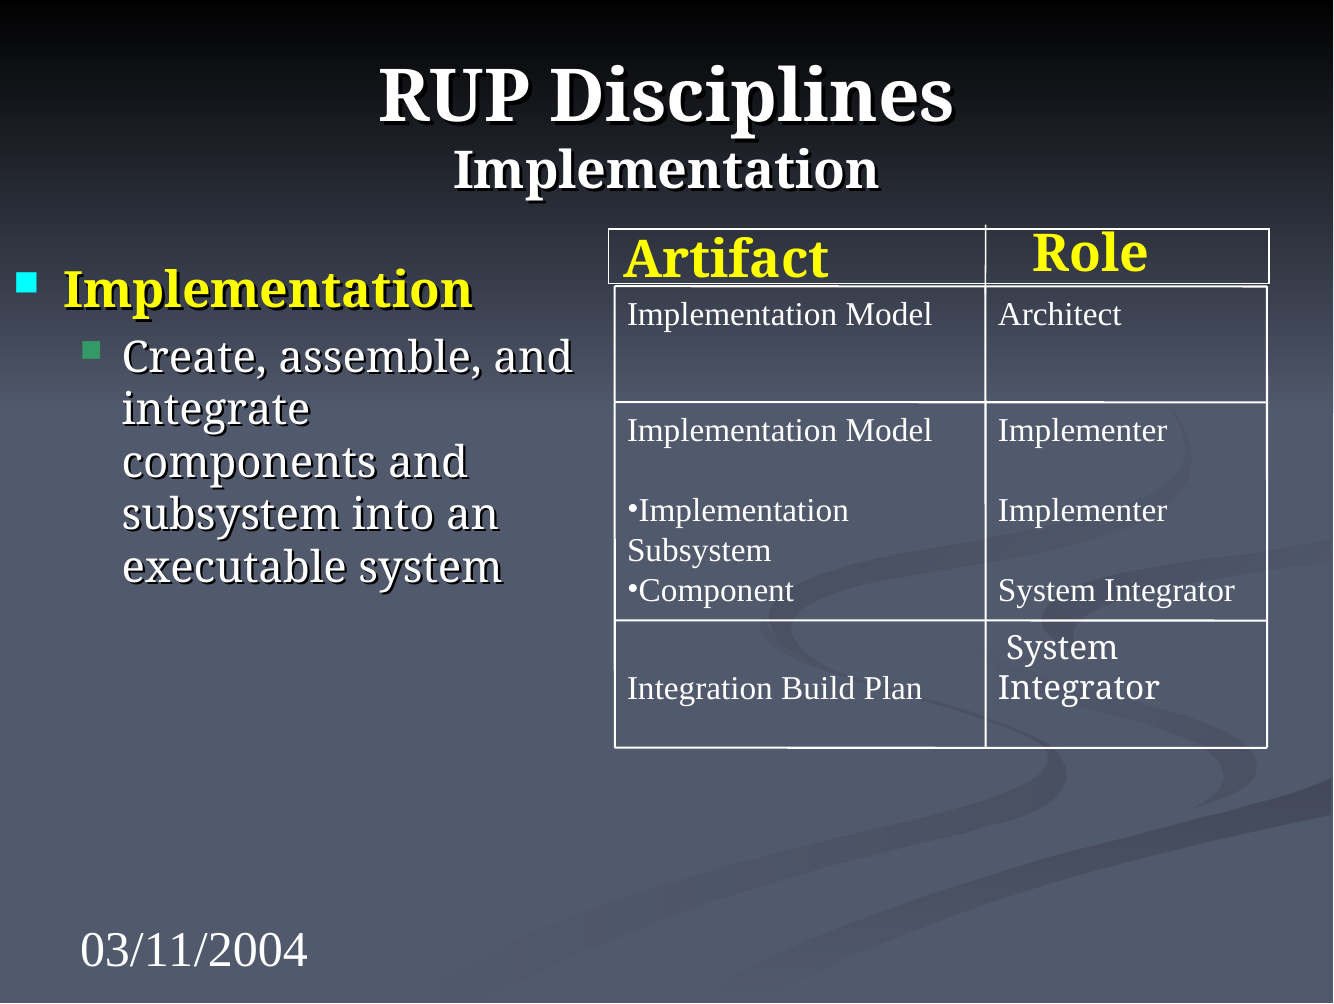

# RUP Disciplines Implementation
Role
Artifact
Implementation
Create, assemble, and integrate components and subsystem into an executable system
Implementation Model
Architect
Implementation Model
Implementation Subsystem
Component
Implementer
Implementer
System Integrator
Integration Build Plan
 System Integrator
03/11/2004